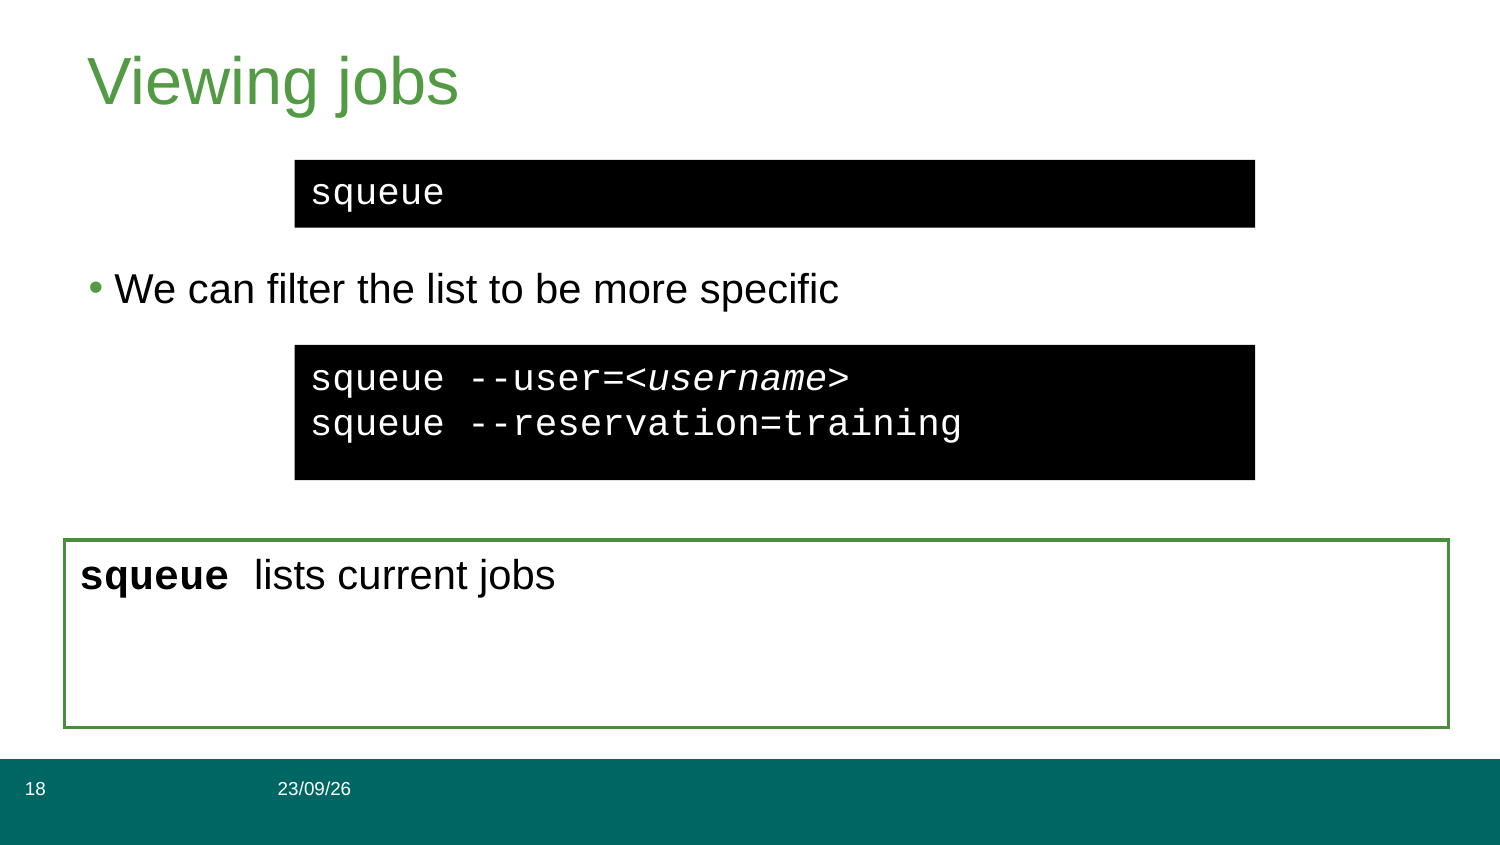

# Viewing jobs
squeue
 We can filter the list to be more specific
squeue --user=<username>
squeue --reservation=training
squeue lists current jobs